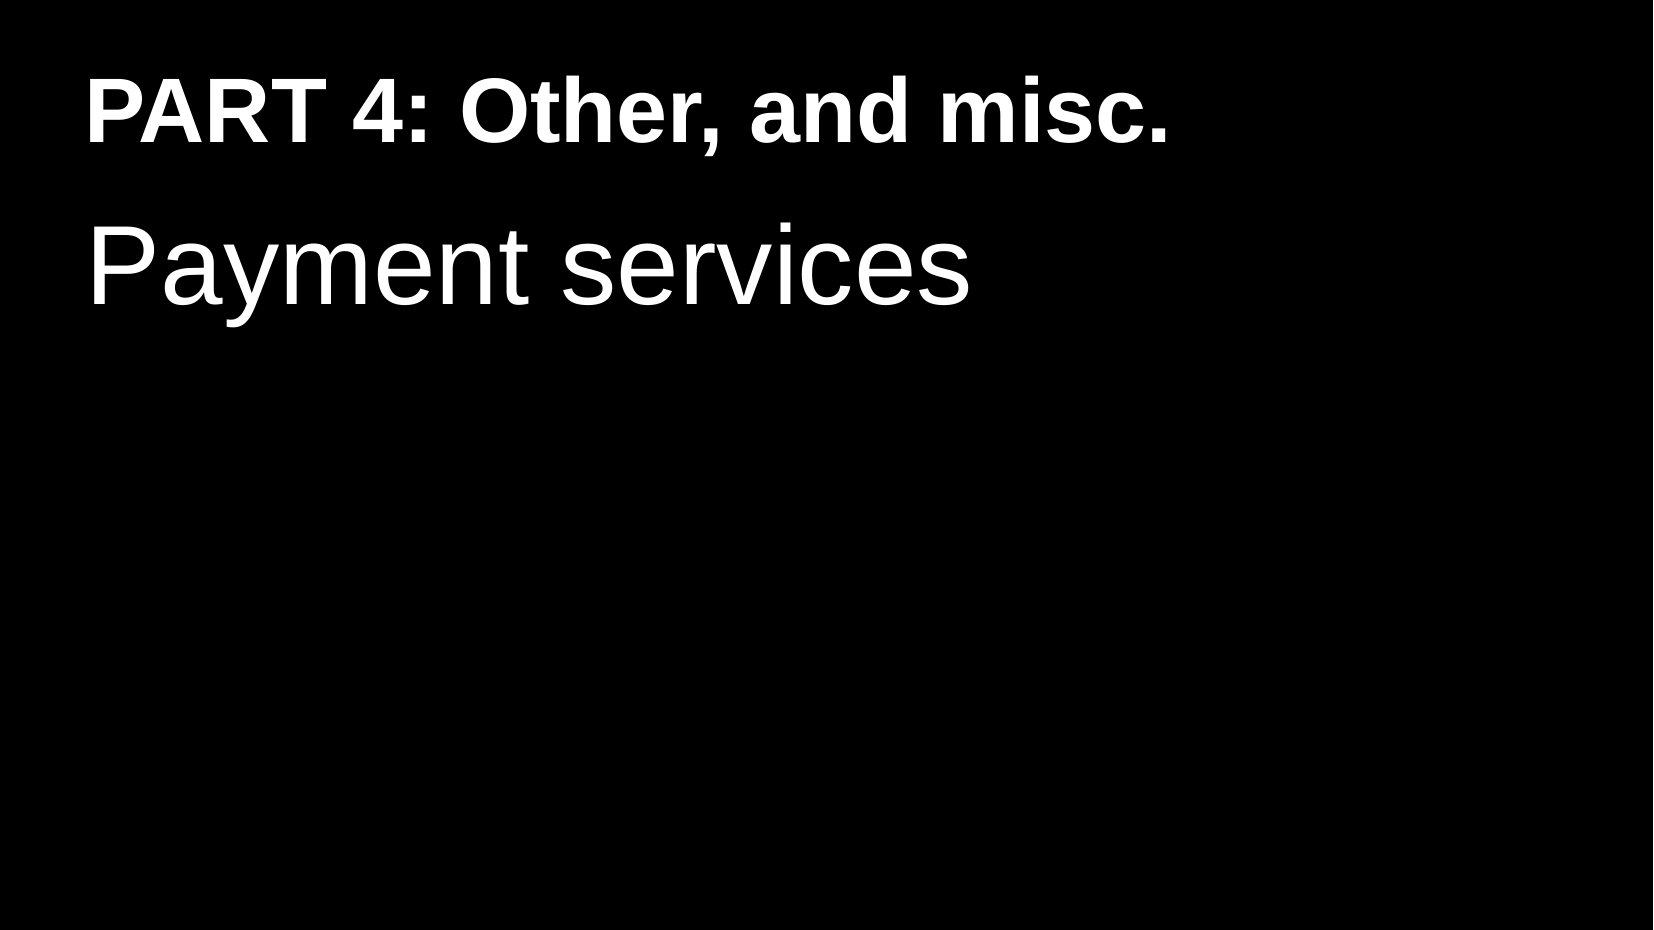

# PART 4: Other, and misc.
Payment services